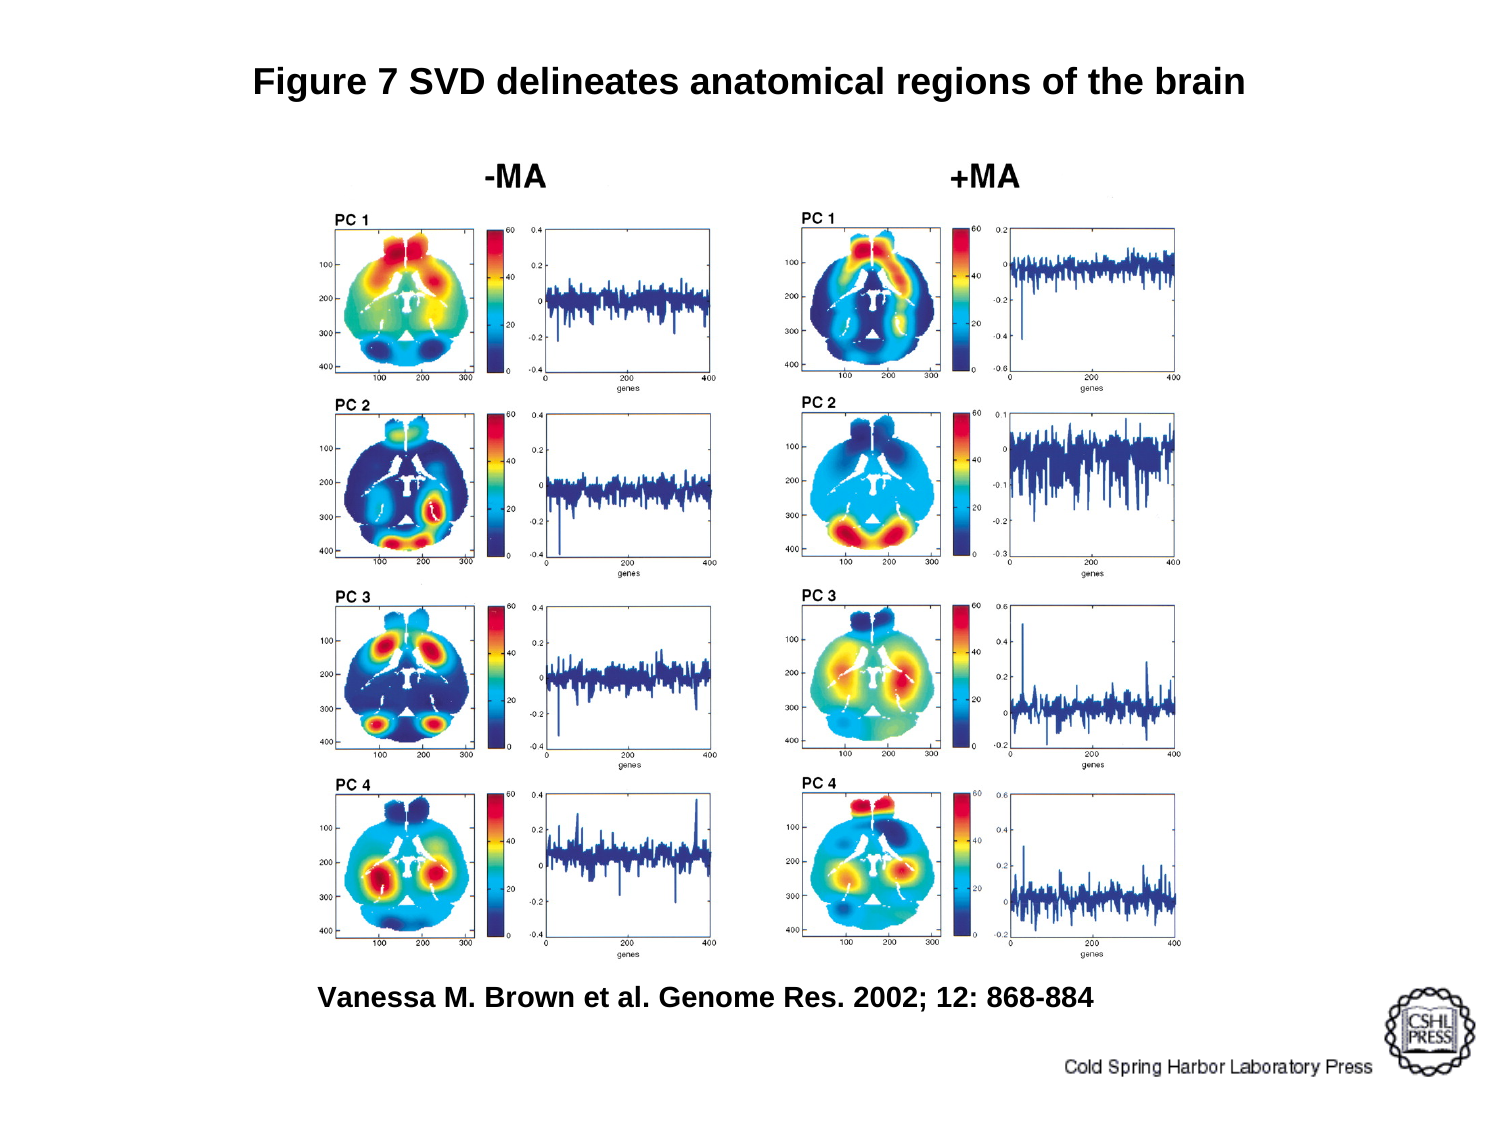

Figure 7 SVD delineates anatomical regions of the brain
Vanessa M. Brown et al. Genome Res. 2002; 12: 868-884